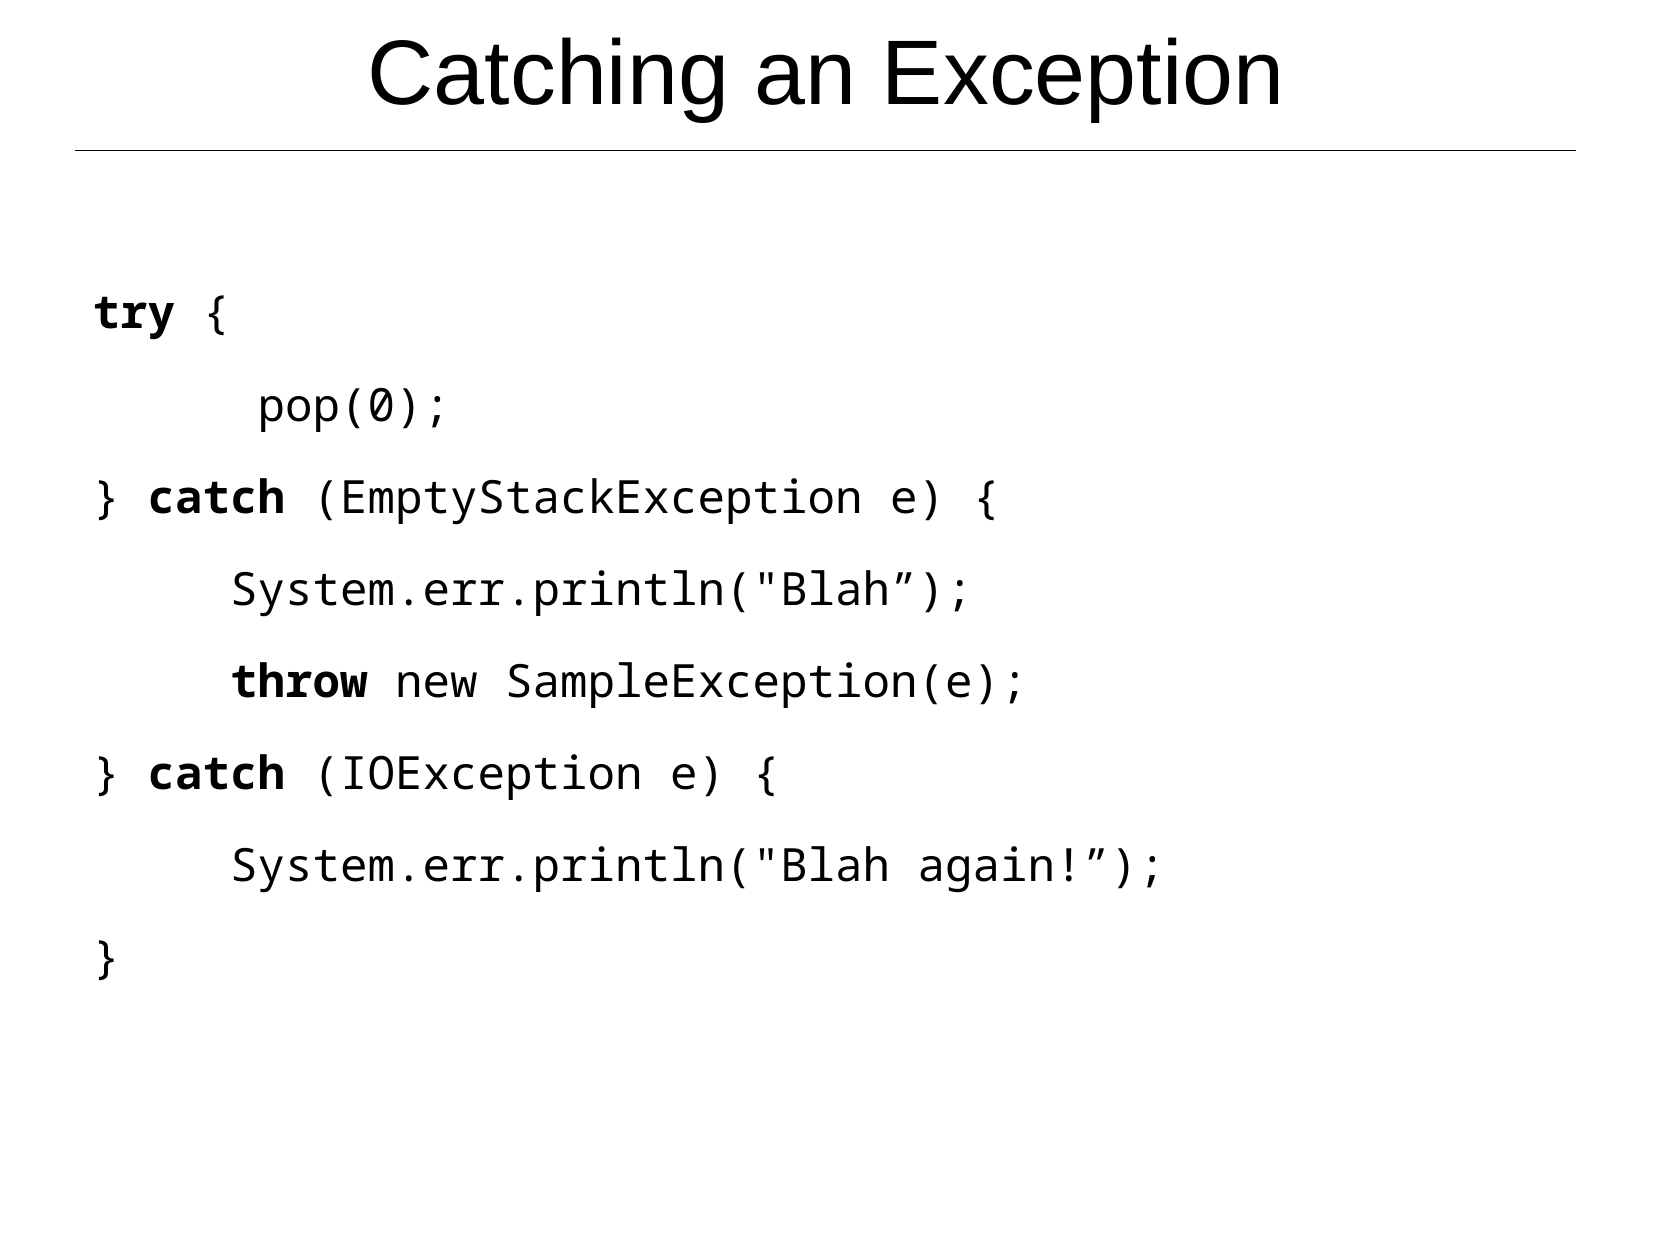

# Catching an Exception
try {
 pop(0);
} catch (EmptyStackException e) {
 System.err.println("Blah”);
 throw new SampleException(e);
} catch (IOException e) {
 System.err.println("Blah again!”);
}